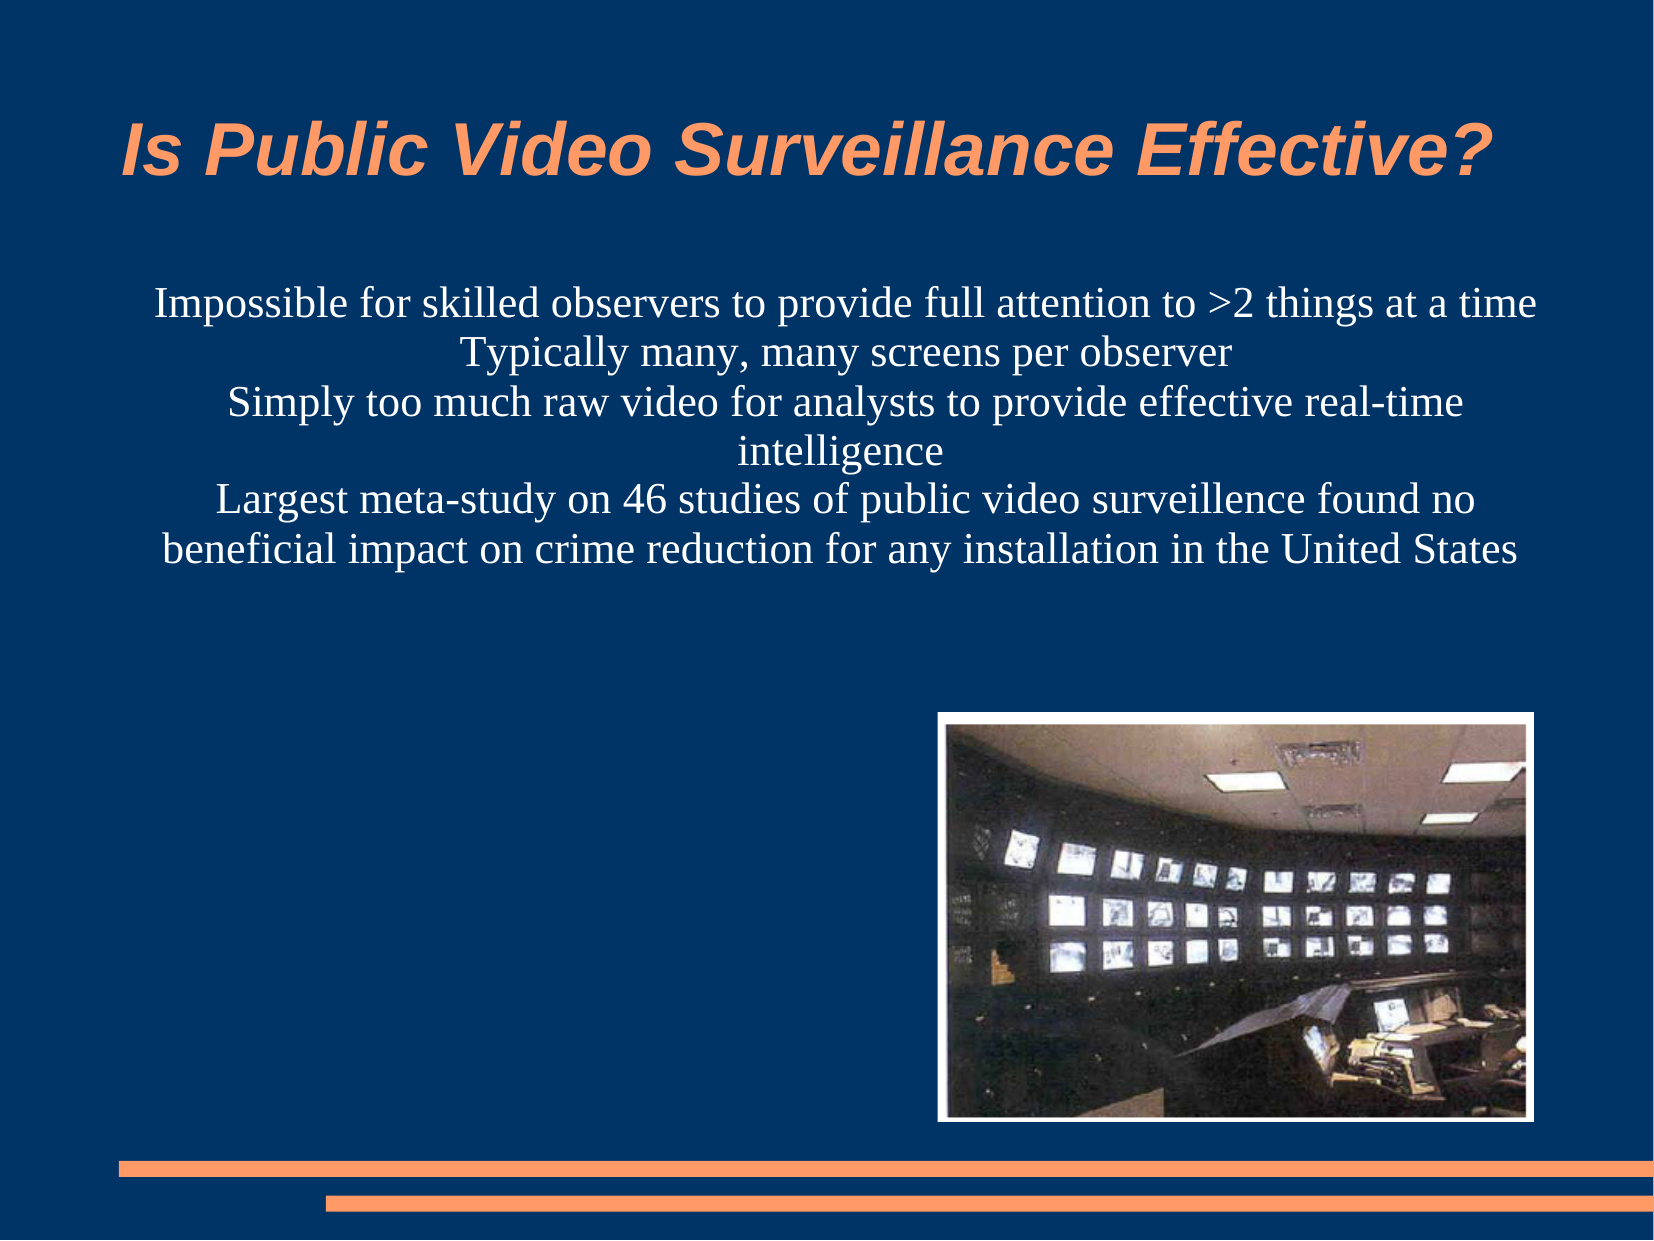

# Is Public Video Surveillance Effective?
 Impossible for skilled observers to provide full attention to >2 things at a time
 Typically many, many screens per observer
 Simply too much raw video for analysts to provide effective real-time intelligence
 Largest meta-study on 46 studies of public video surveillence found no beneficial impact on crime reduction for any installation in the United States